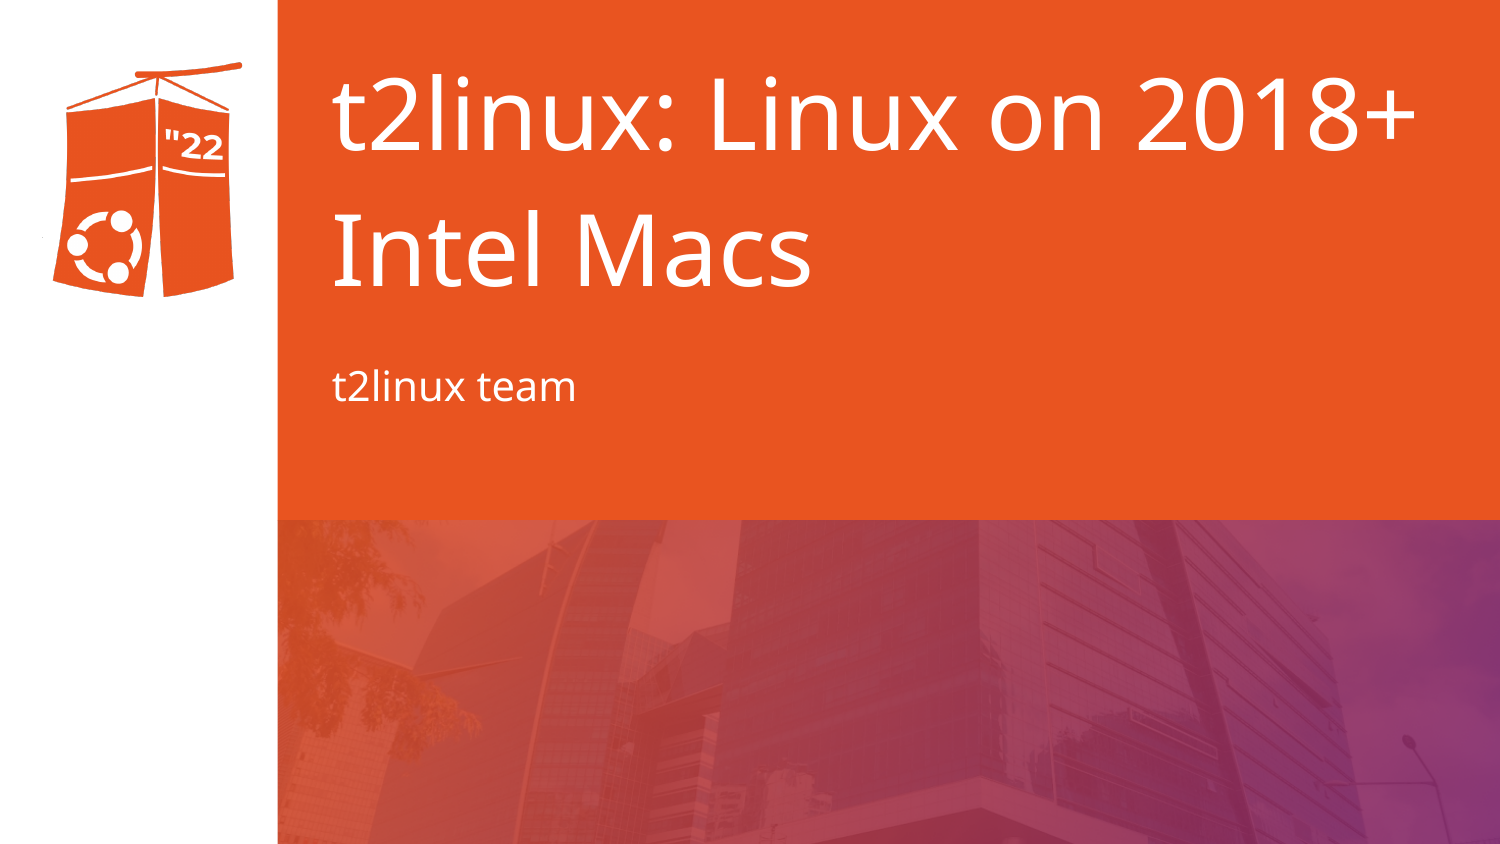

# t2linux: Linux on 2018+ Intel Macs
t2linux team